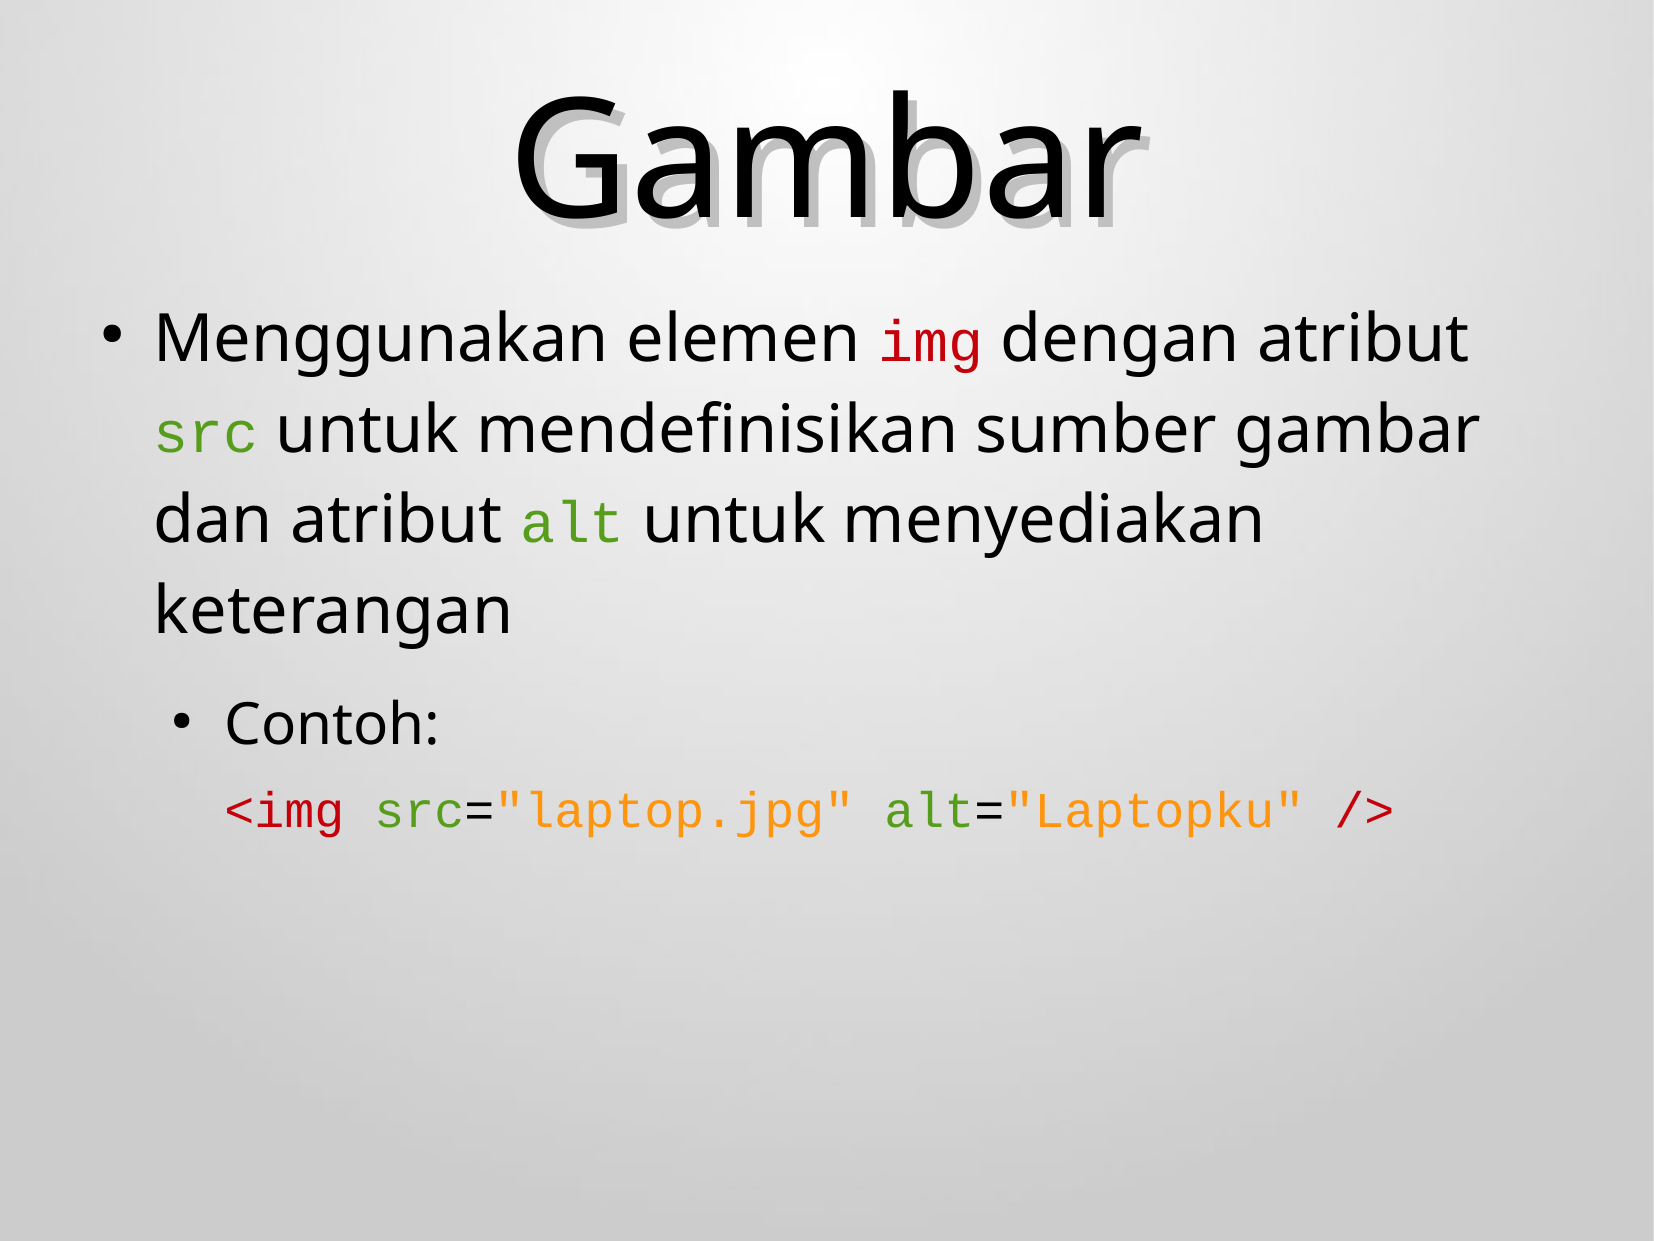

# Gambar
Menggunakan elemen img dengan atribut src untuk mendefinisikan sumber gambar dan atribut alt untuk menyediakan keterangan
Contoh:
<img src="laptop.jpg" alt="Laptopku" />